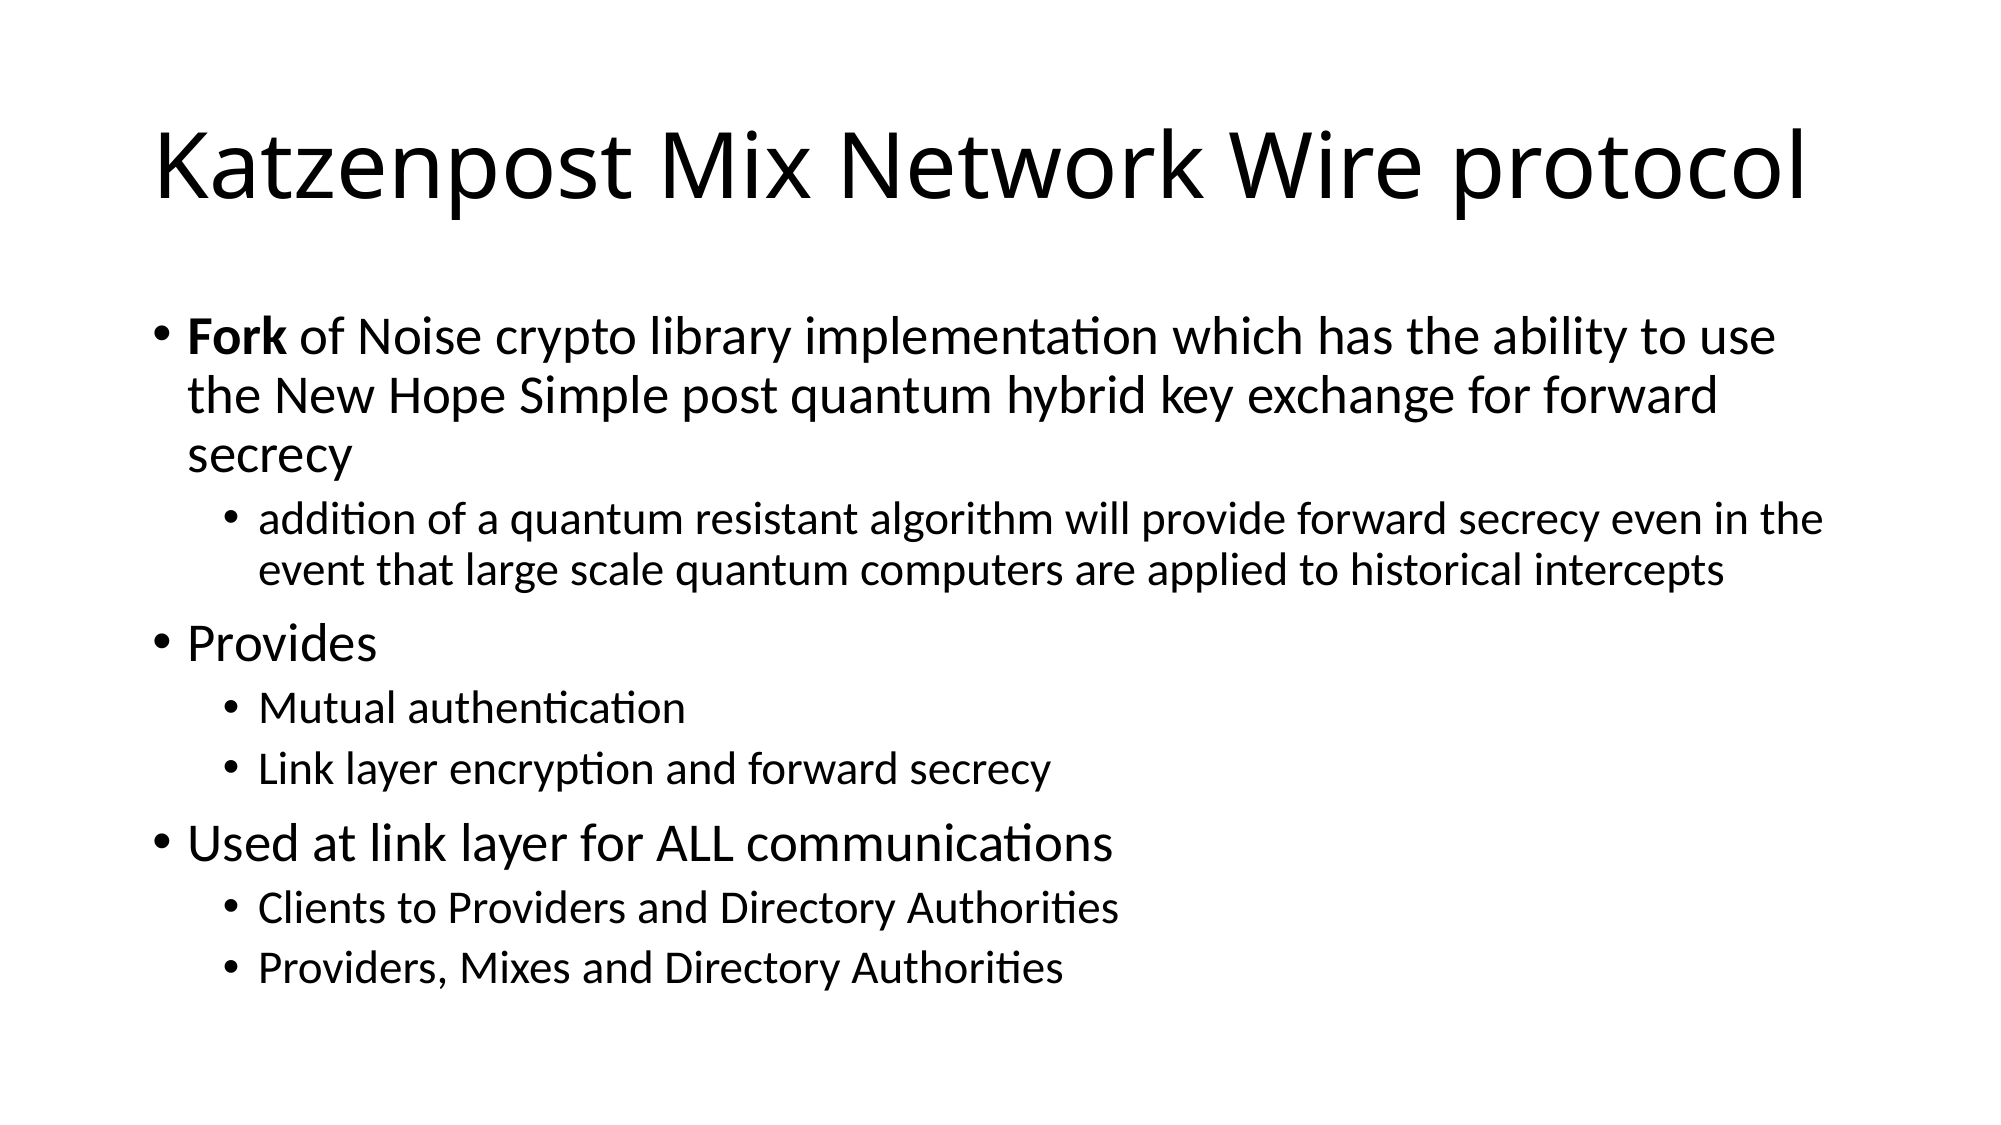

# Katzenpost Mix Network Wire protocol
Fork of Noise crypto library implementation which has the ability to use the New Hope Simple post quantum hybrid key exchange for forward secrecy
addition of a quantum resistant algorithm will provide forward secrecy even in the event that large scale quantum computers are applied to historical intercepts
Provides
Mutual authentication
Link layer encryption and forward secrecy
Used at link layer for ALL communications
Clients to Providers and Directory Authorities
Providers, Mixes and Directory Authorities